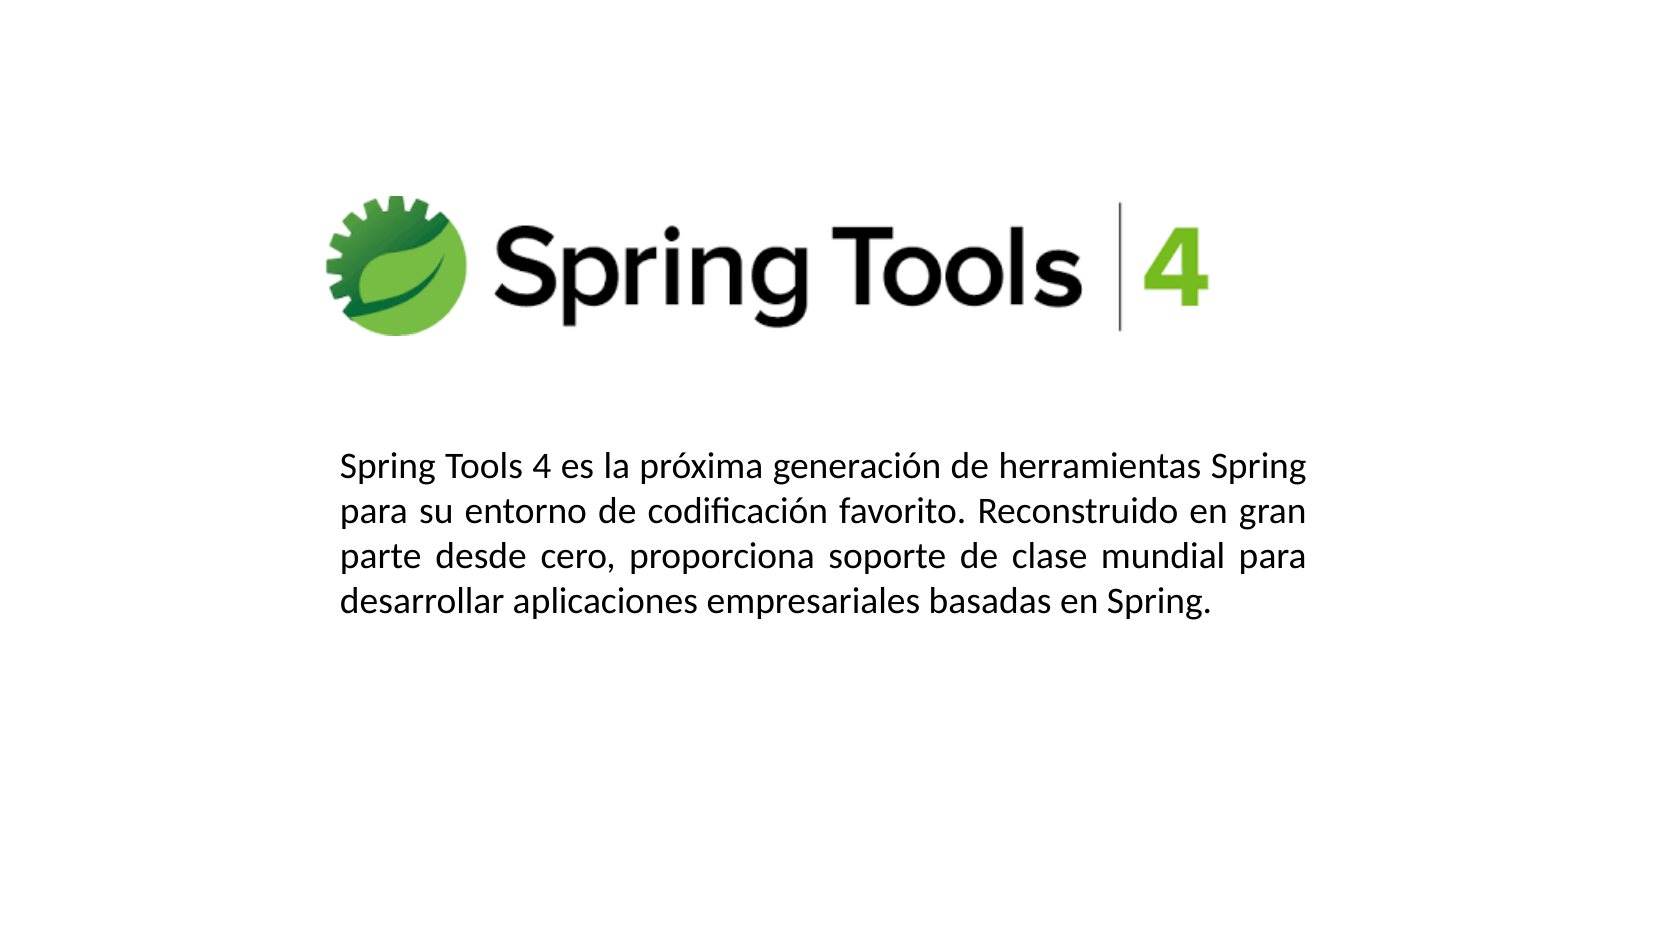

Spring Tools 4 es la próxima generación de herramientas Spring para su entorno de codificación favorito. Reconstruido en gran parte desde cero, proporciona soporte de clase mundial para desarrollar aplicaciones empresariales basadas en Spring.